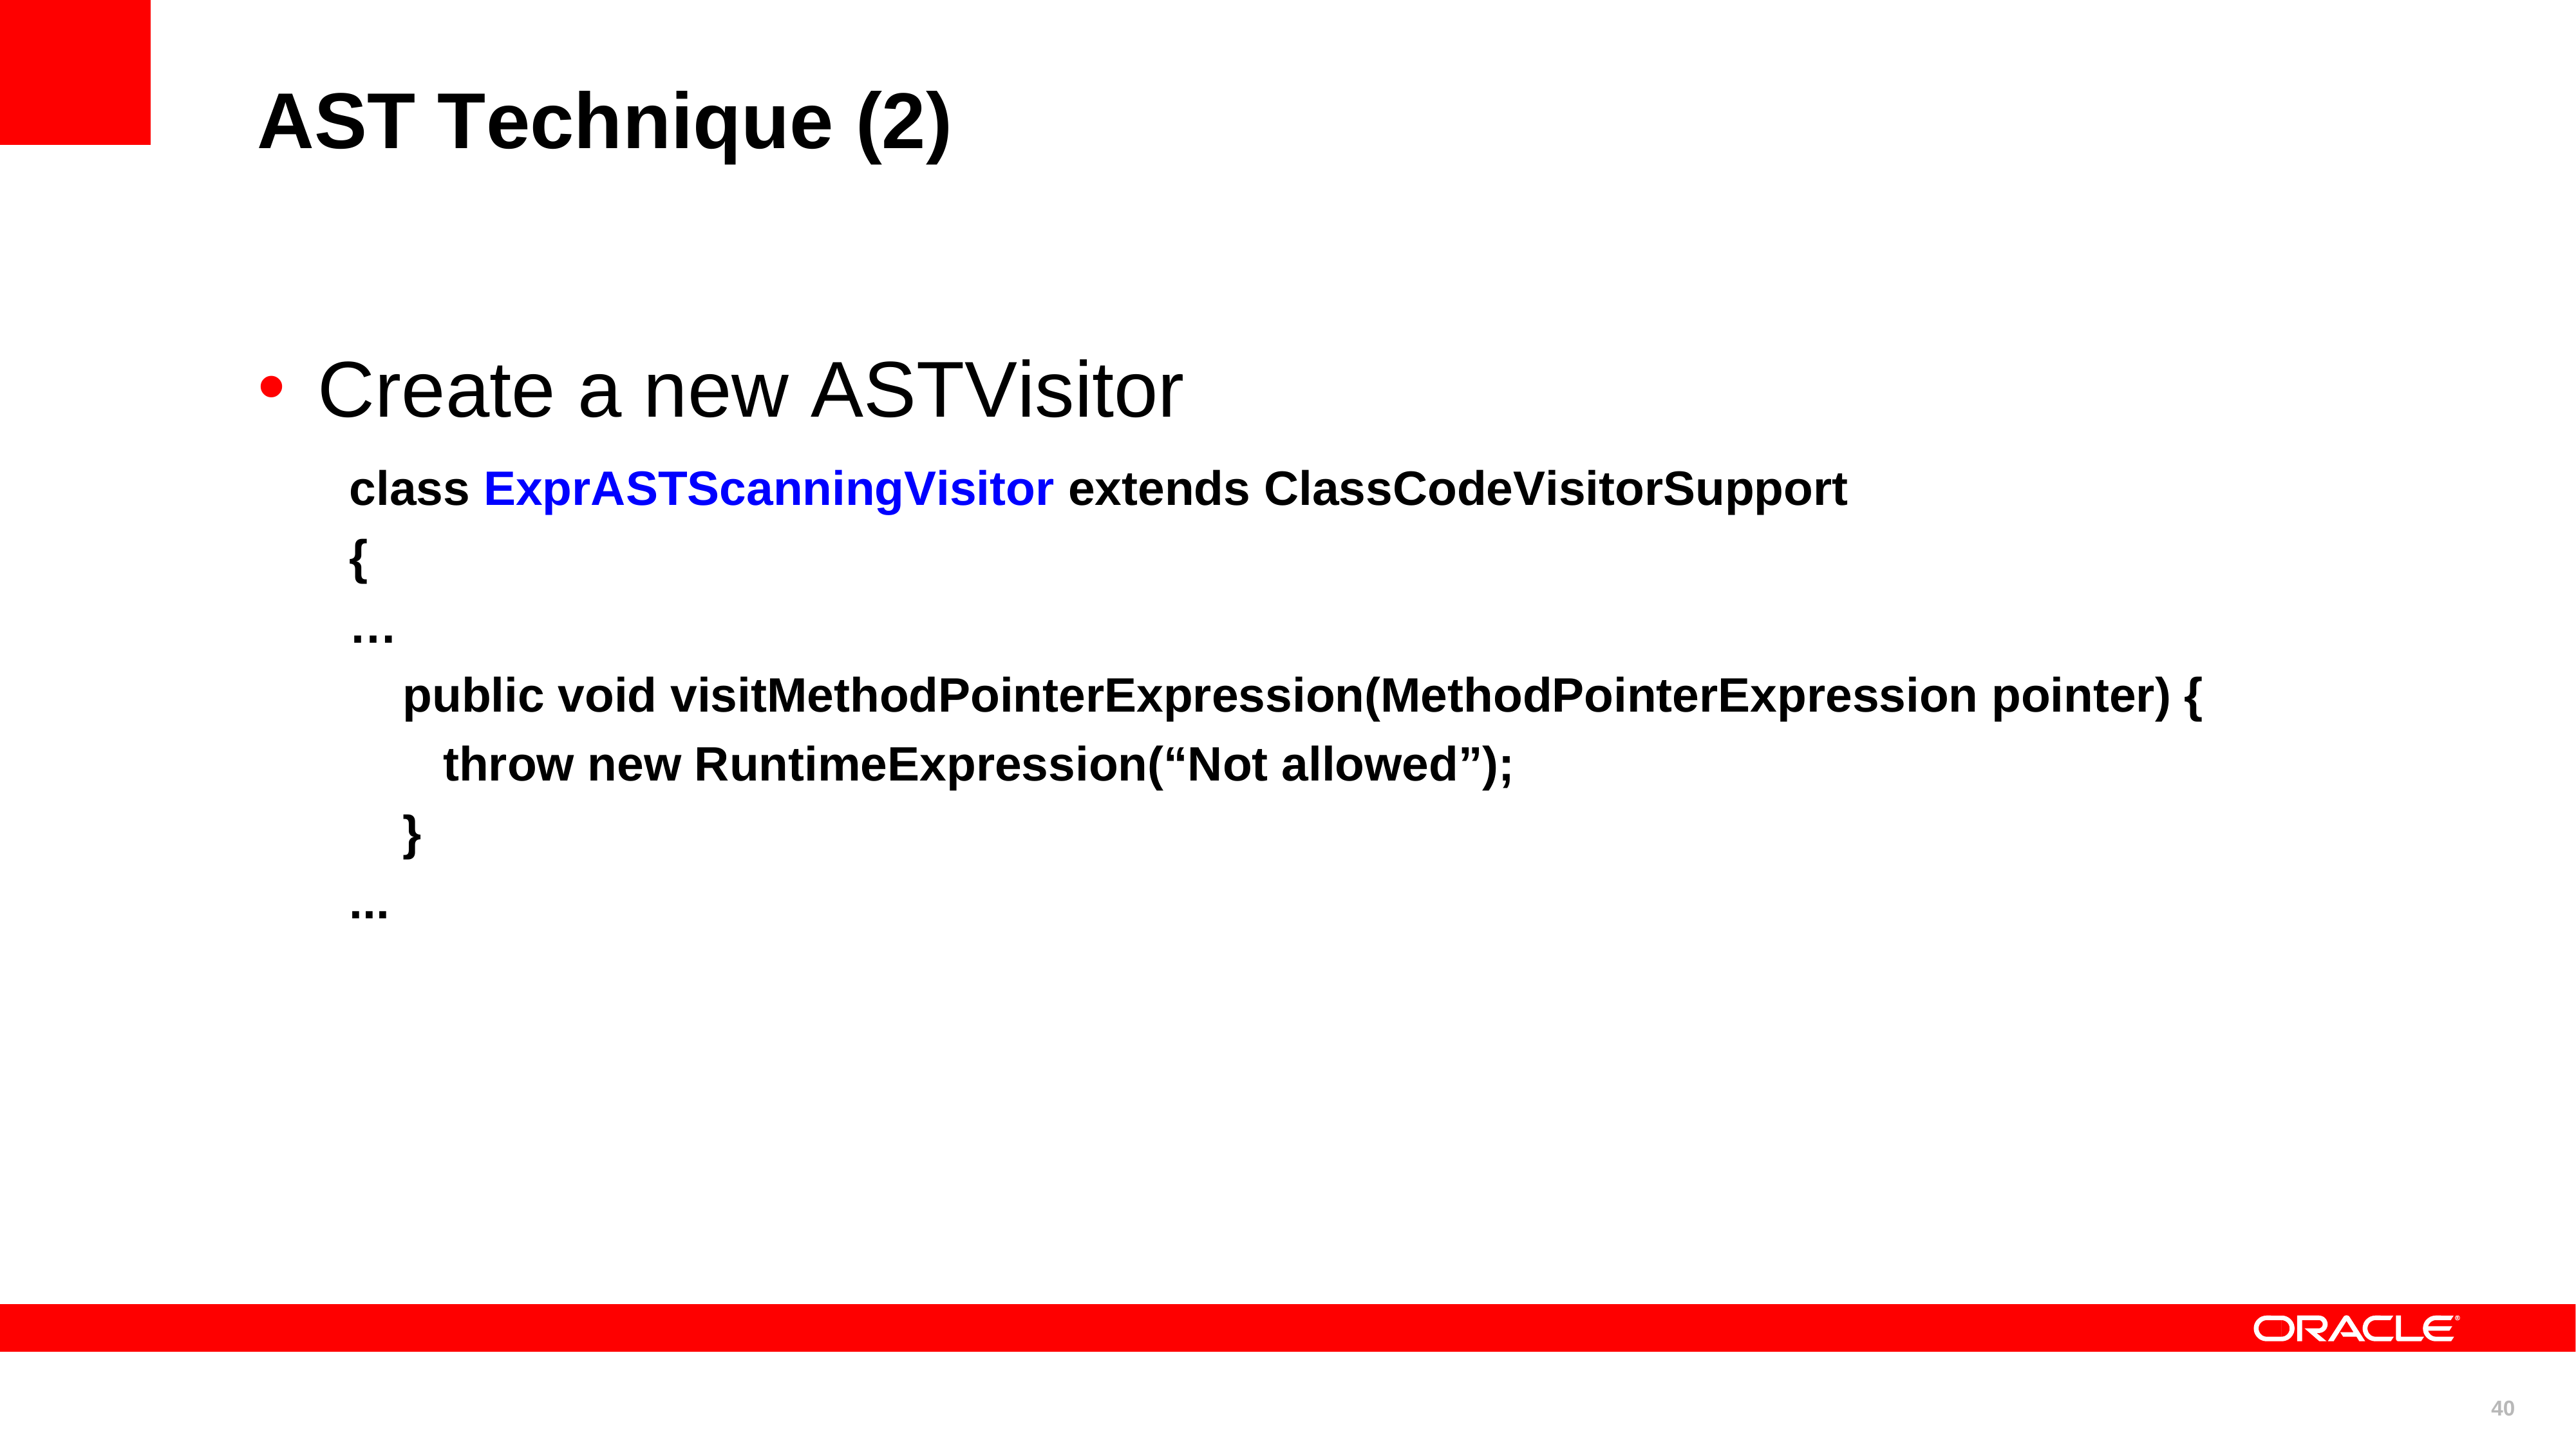

# AST Technique (2)
Create a new ASTVisitor
class ExprASTScanningVisitor extends ClassCodeVisitorSupport
{
…
 public void visitMethodPointerExpression(MethodPointerExpression pointer) {
 throw new RuntimeExpression(“Not allowed”);
 }
...